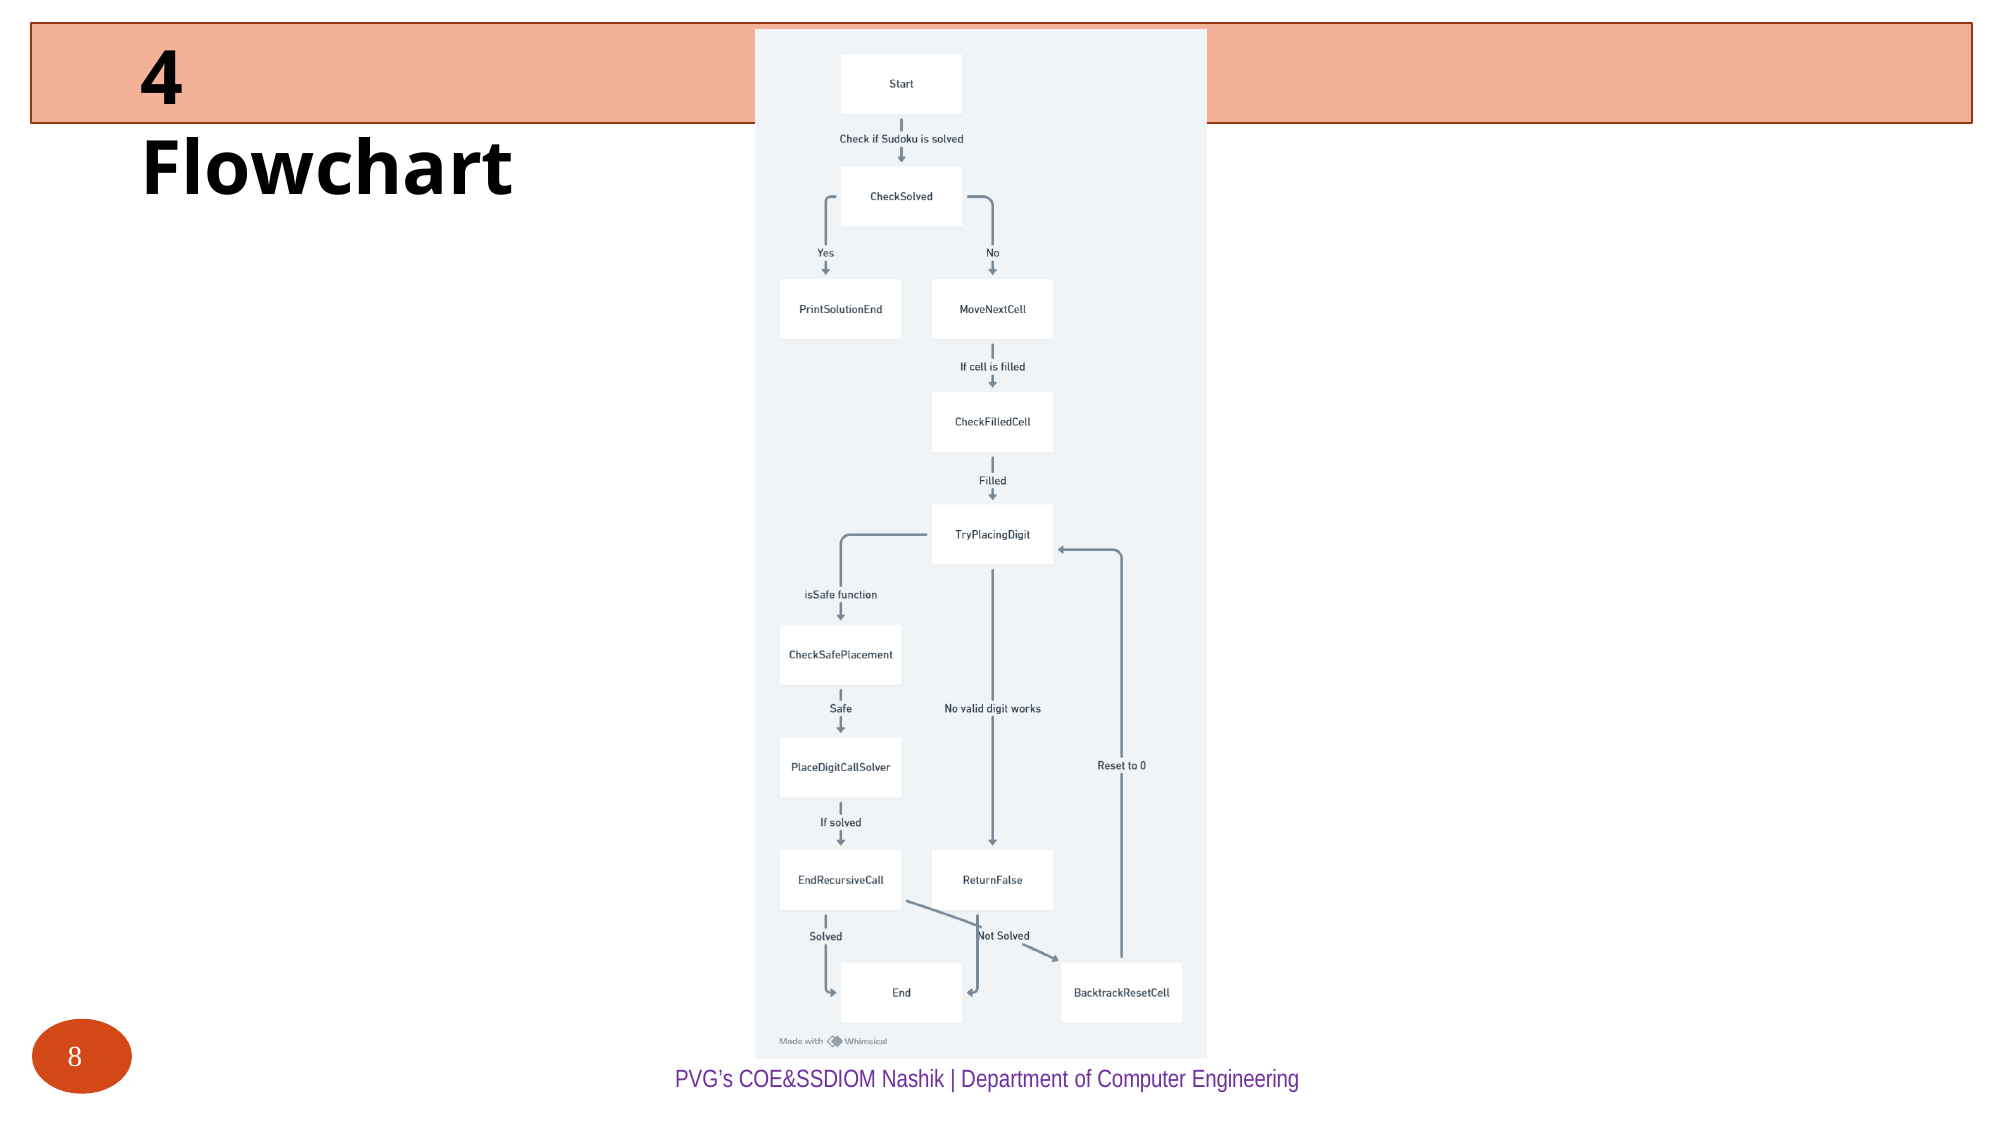

4 Flowchart
PVG’s COE&SSDIOM Nashik | Department of Computer Engineering